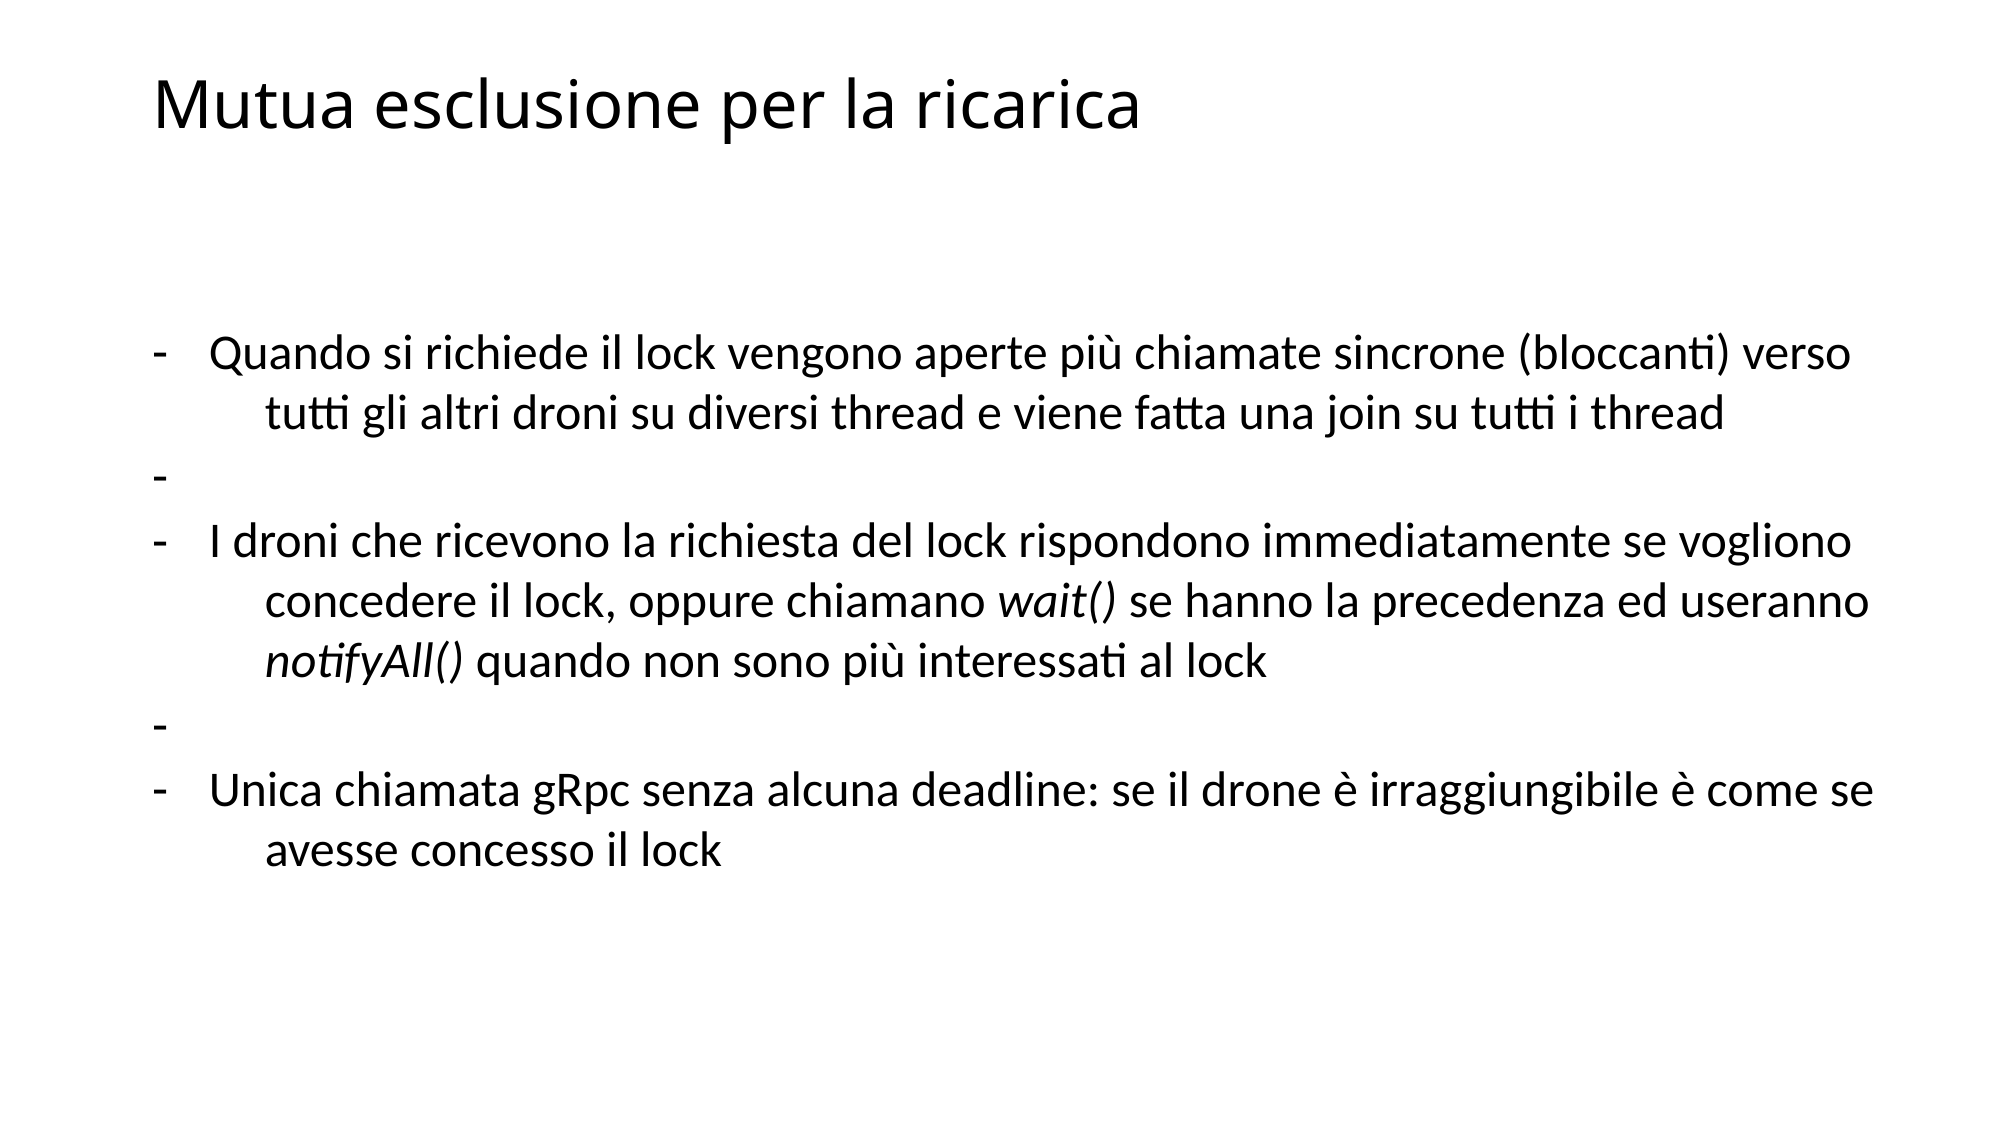

# Mutua esclusione per la ricarica
Quando si richiede il lock vengono aperte più chiamate sincrone (bloccanti) verso tutti gli altri droni su diversi thread e viene fatta una join su tutti i thread
I droni che ricevono la richiesta del lock rispondono immediatamente se vogliono concedere il lock, oppure chiamano wait() se hanno la precedenza ed useranno notifyAll() quando non sono più interessati al lock
Unica chiamata gRpc senza alcuna deadline: se il drone è irraggiungibile è come se avesse concesso il lock